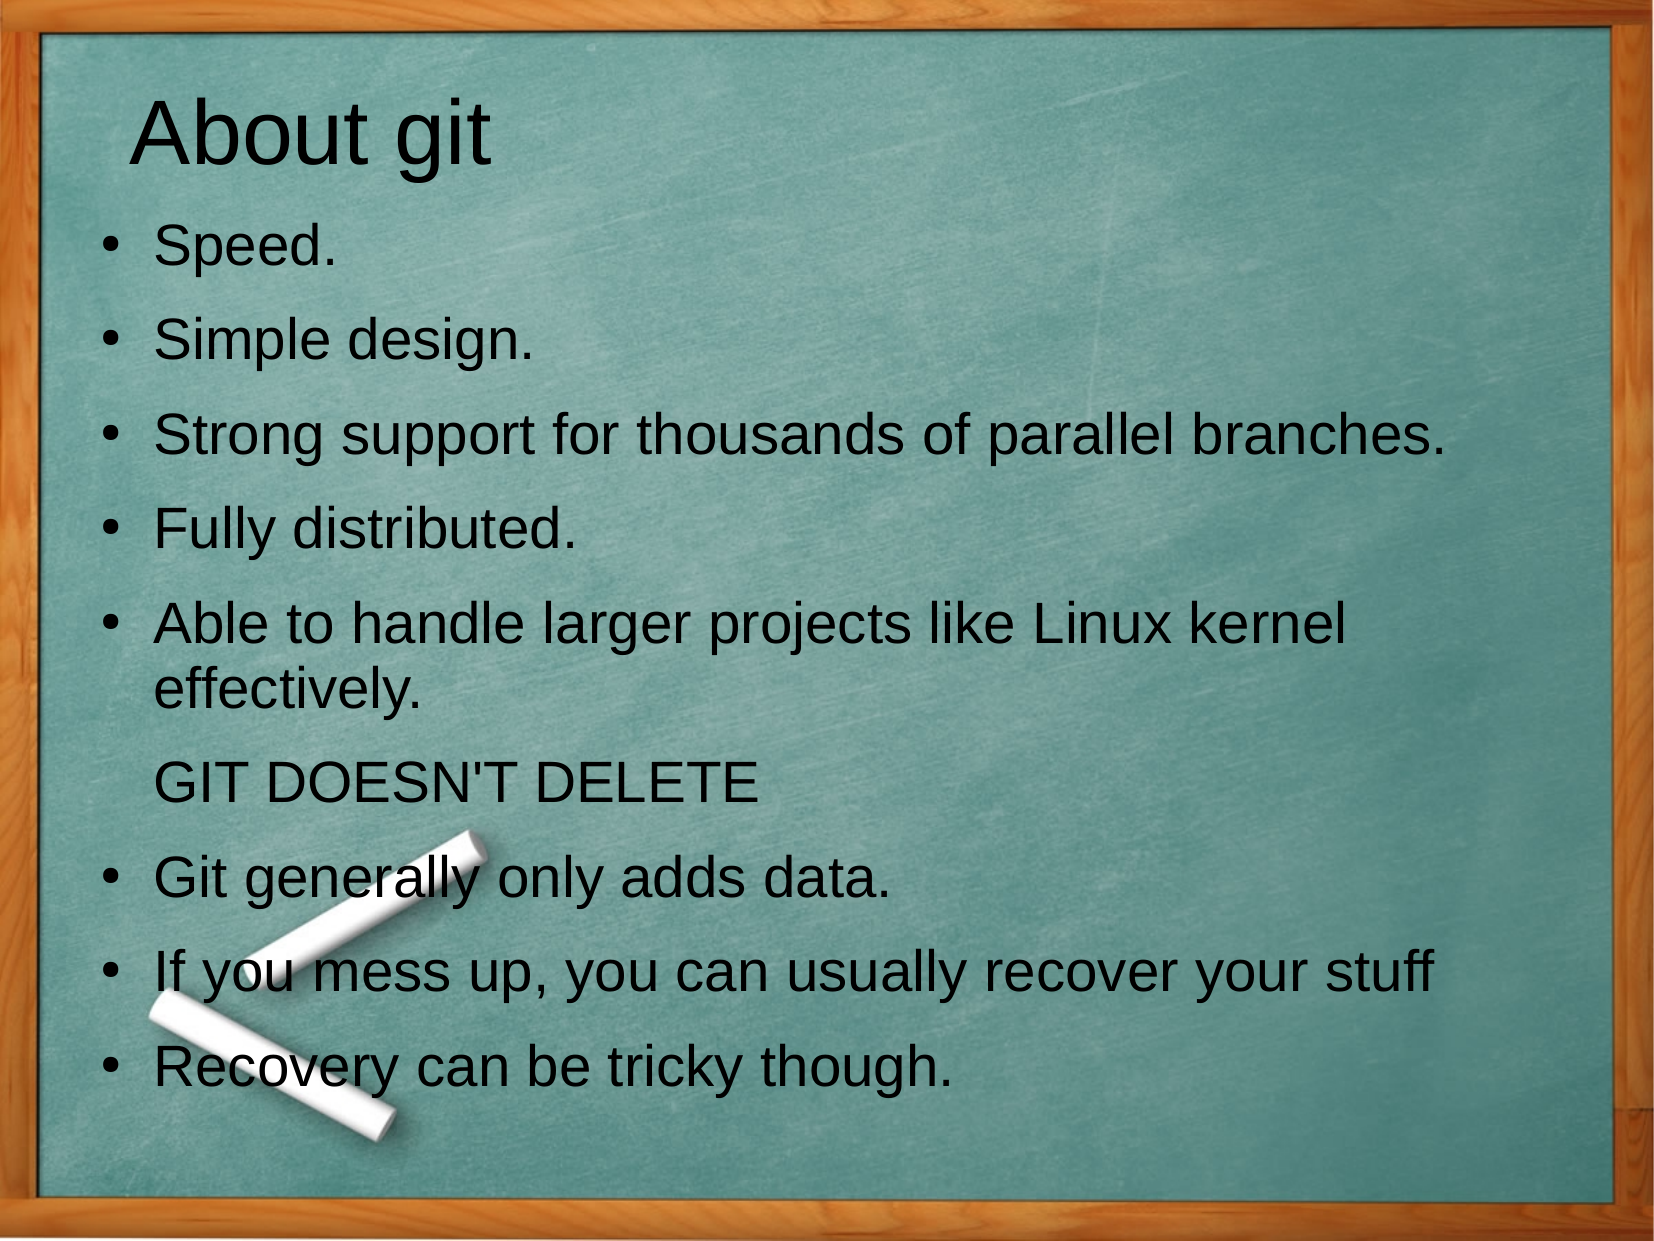

# About git
Speed.
Simple design.
Strong support for thousands of parallel branches.
Fully distributed.
Able to handle larger projects like Linux kernel effectively.
GIT DOESN'T DELETE
Git generally only adds data.
If you mess up, you can usually recover your stuff
Recovery can be tricky though.